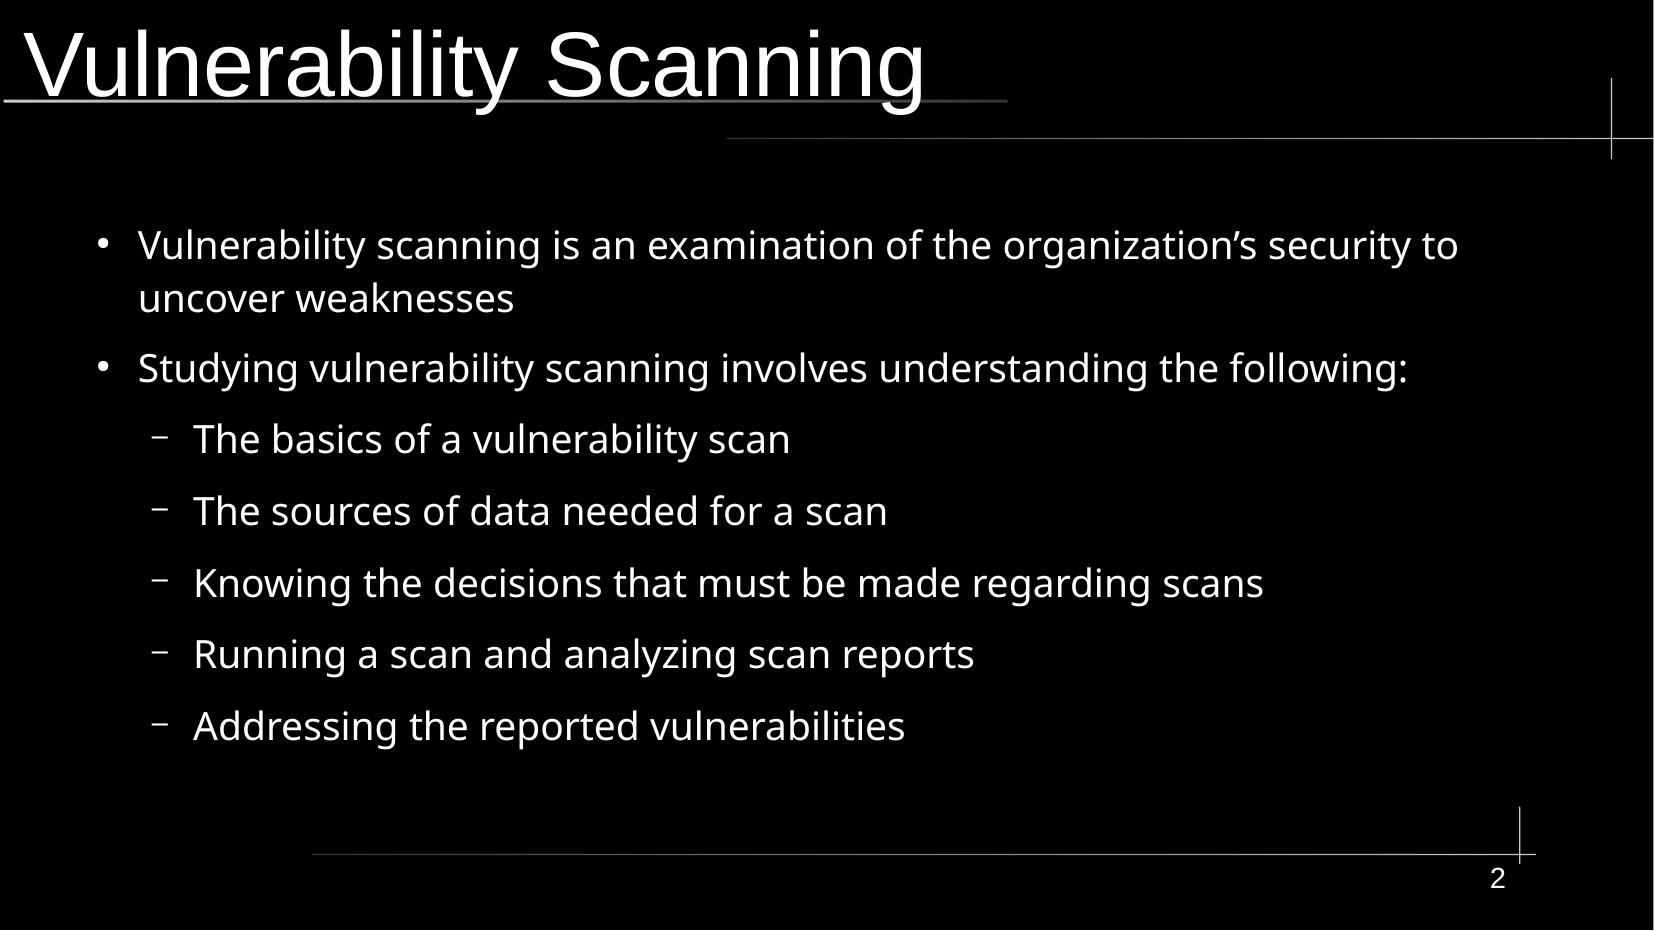

# Vulnerability Scanning
Vulnerability scanning is an examination of the organization’s security to uncover weaknesses
Studying vulnerability scanning involves understanding the following:
The basics of a vulnerability scan
The sources of data needed for a scan
Knowing the decisions that must be made regarding scans
Running a scan and analyzing scan reports
Addressing the reported vulnerabilities
2